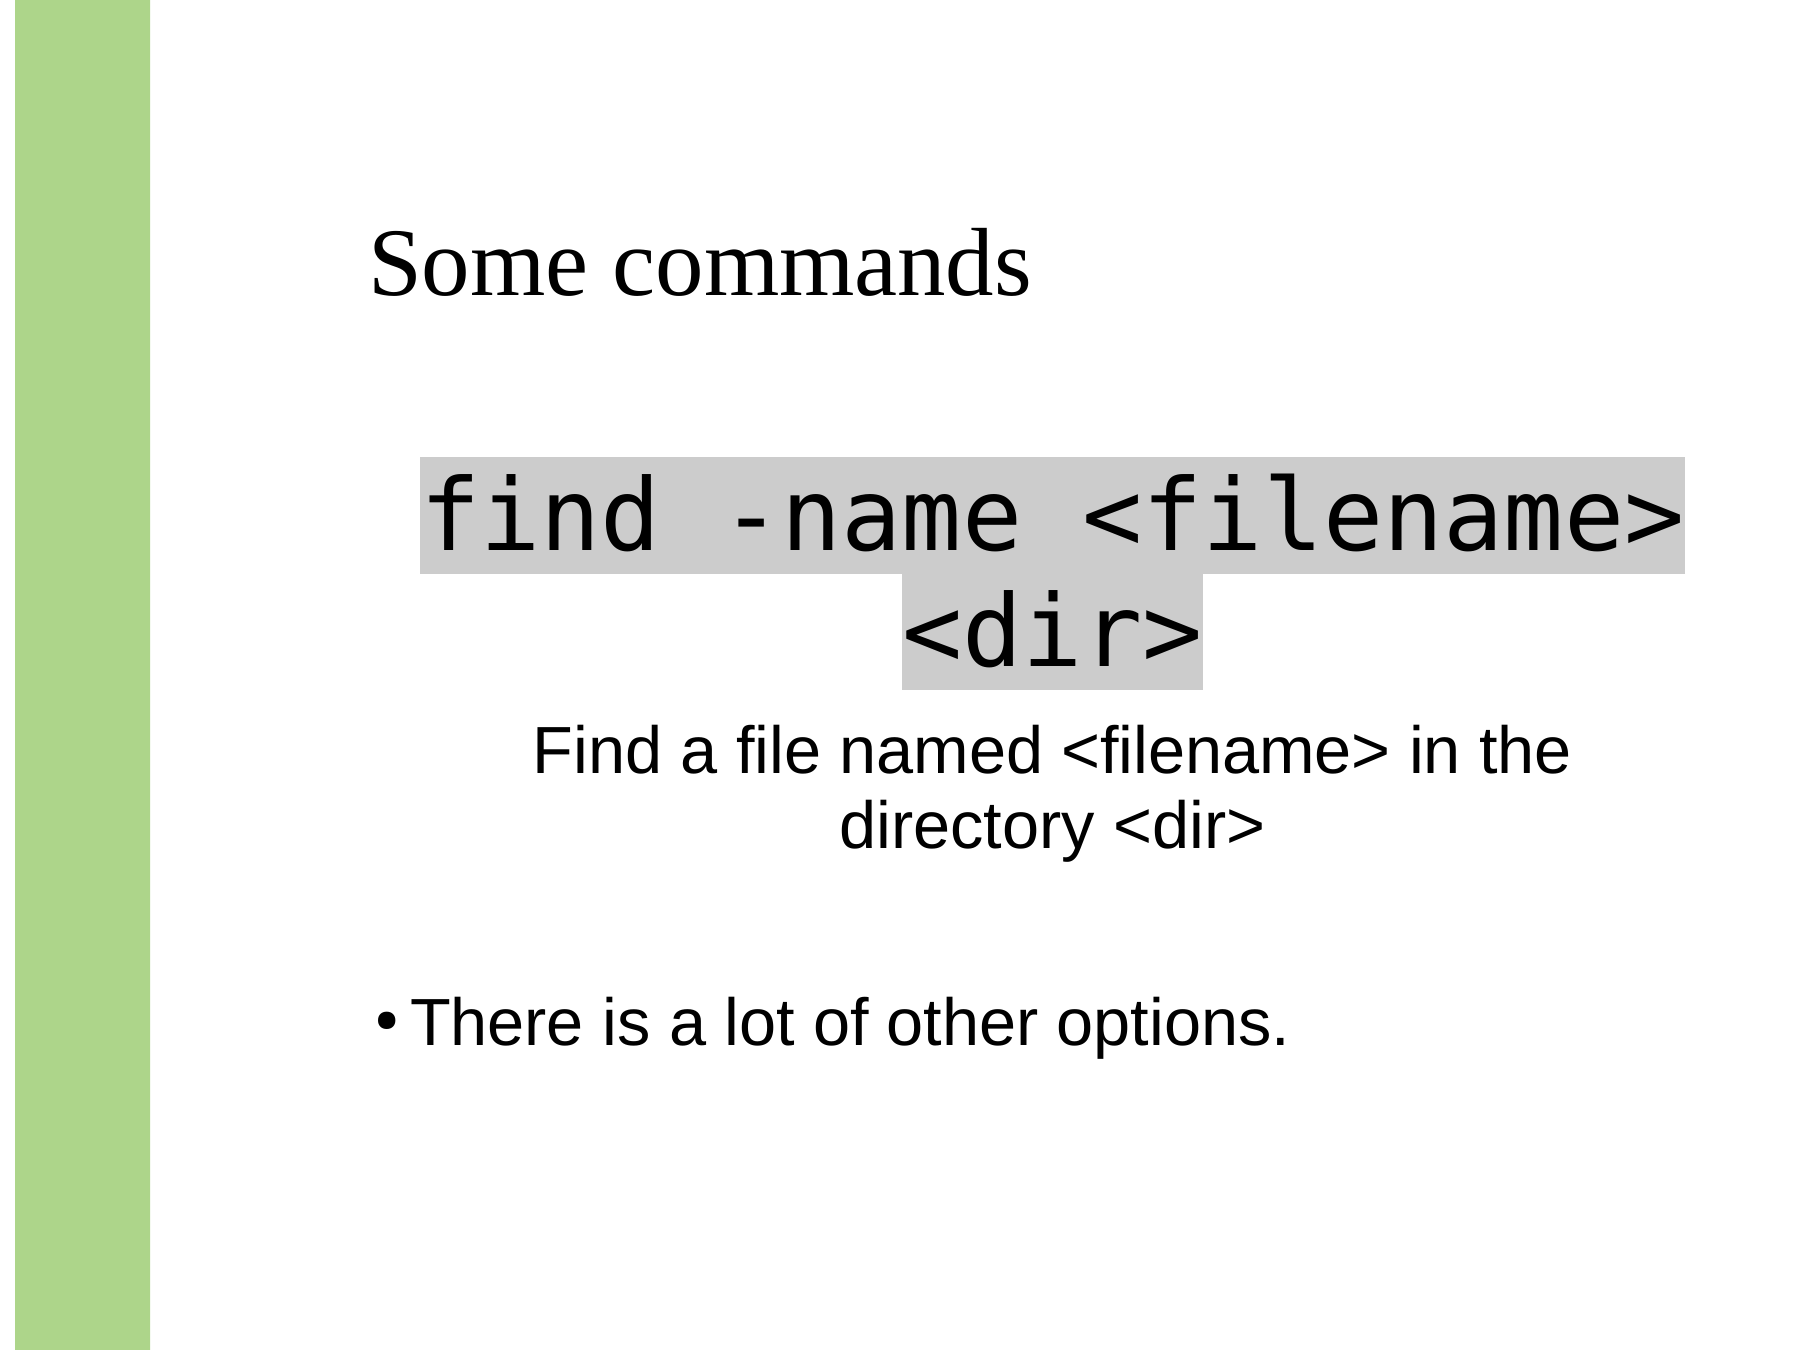

# Some commands
find -name <filename> ​<dir>
Find a file named <filename> in the directory <dir>
There is a lot of other options.